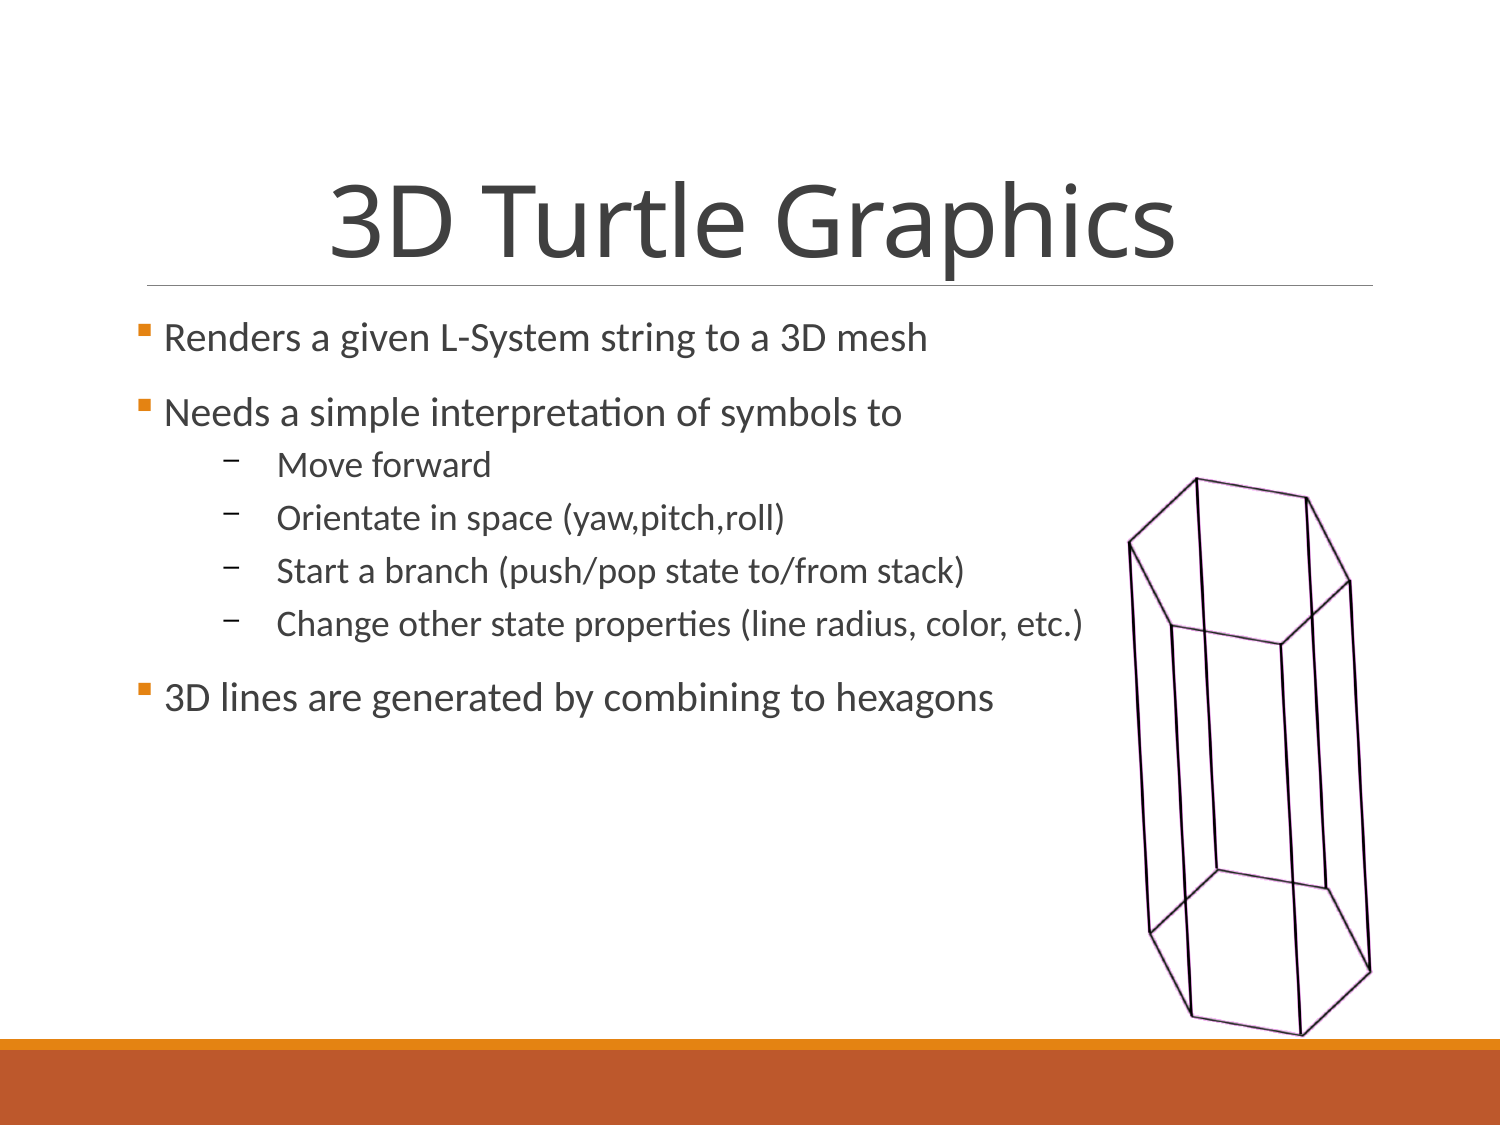

# 3D Turtle Graphics
 Renders a given L-System string to a 3D mesh
 Needs a simple interpretation of symbols to
Move forward
Orientate in space (yaw,pitch,roll)
Start a branch (push/pop state to/from stack)
Change other state properties (line radius, color, etc.)
 3D lines are generated by combining to hexagons